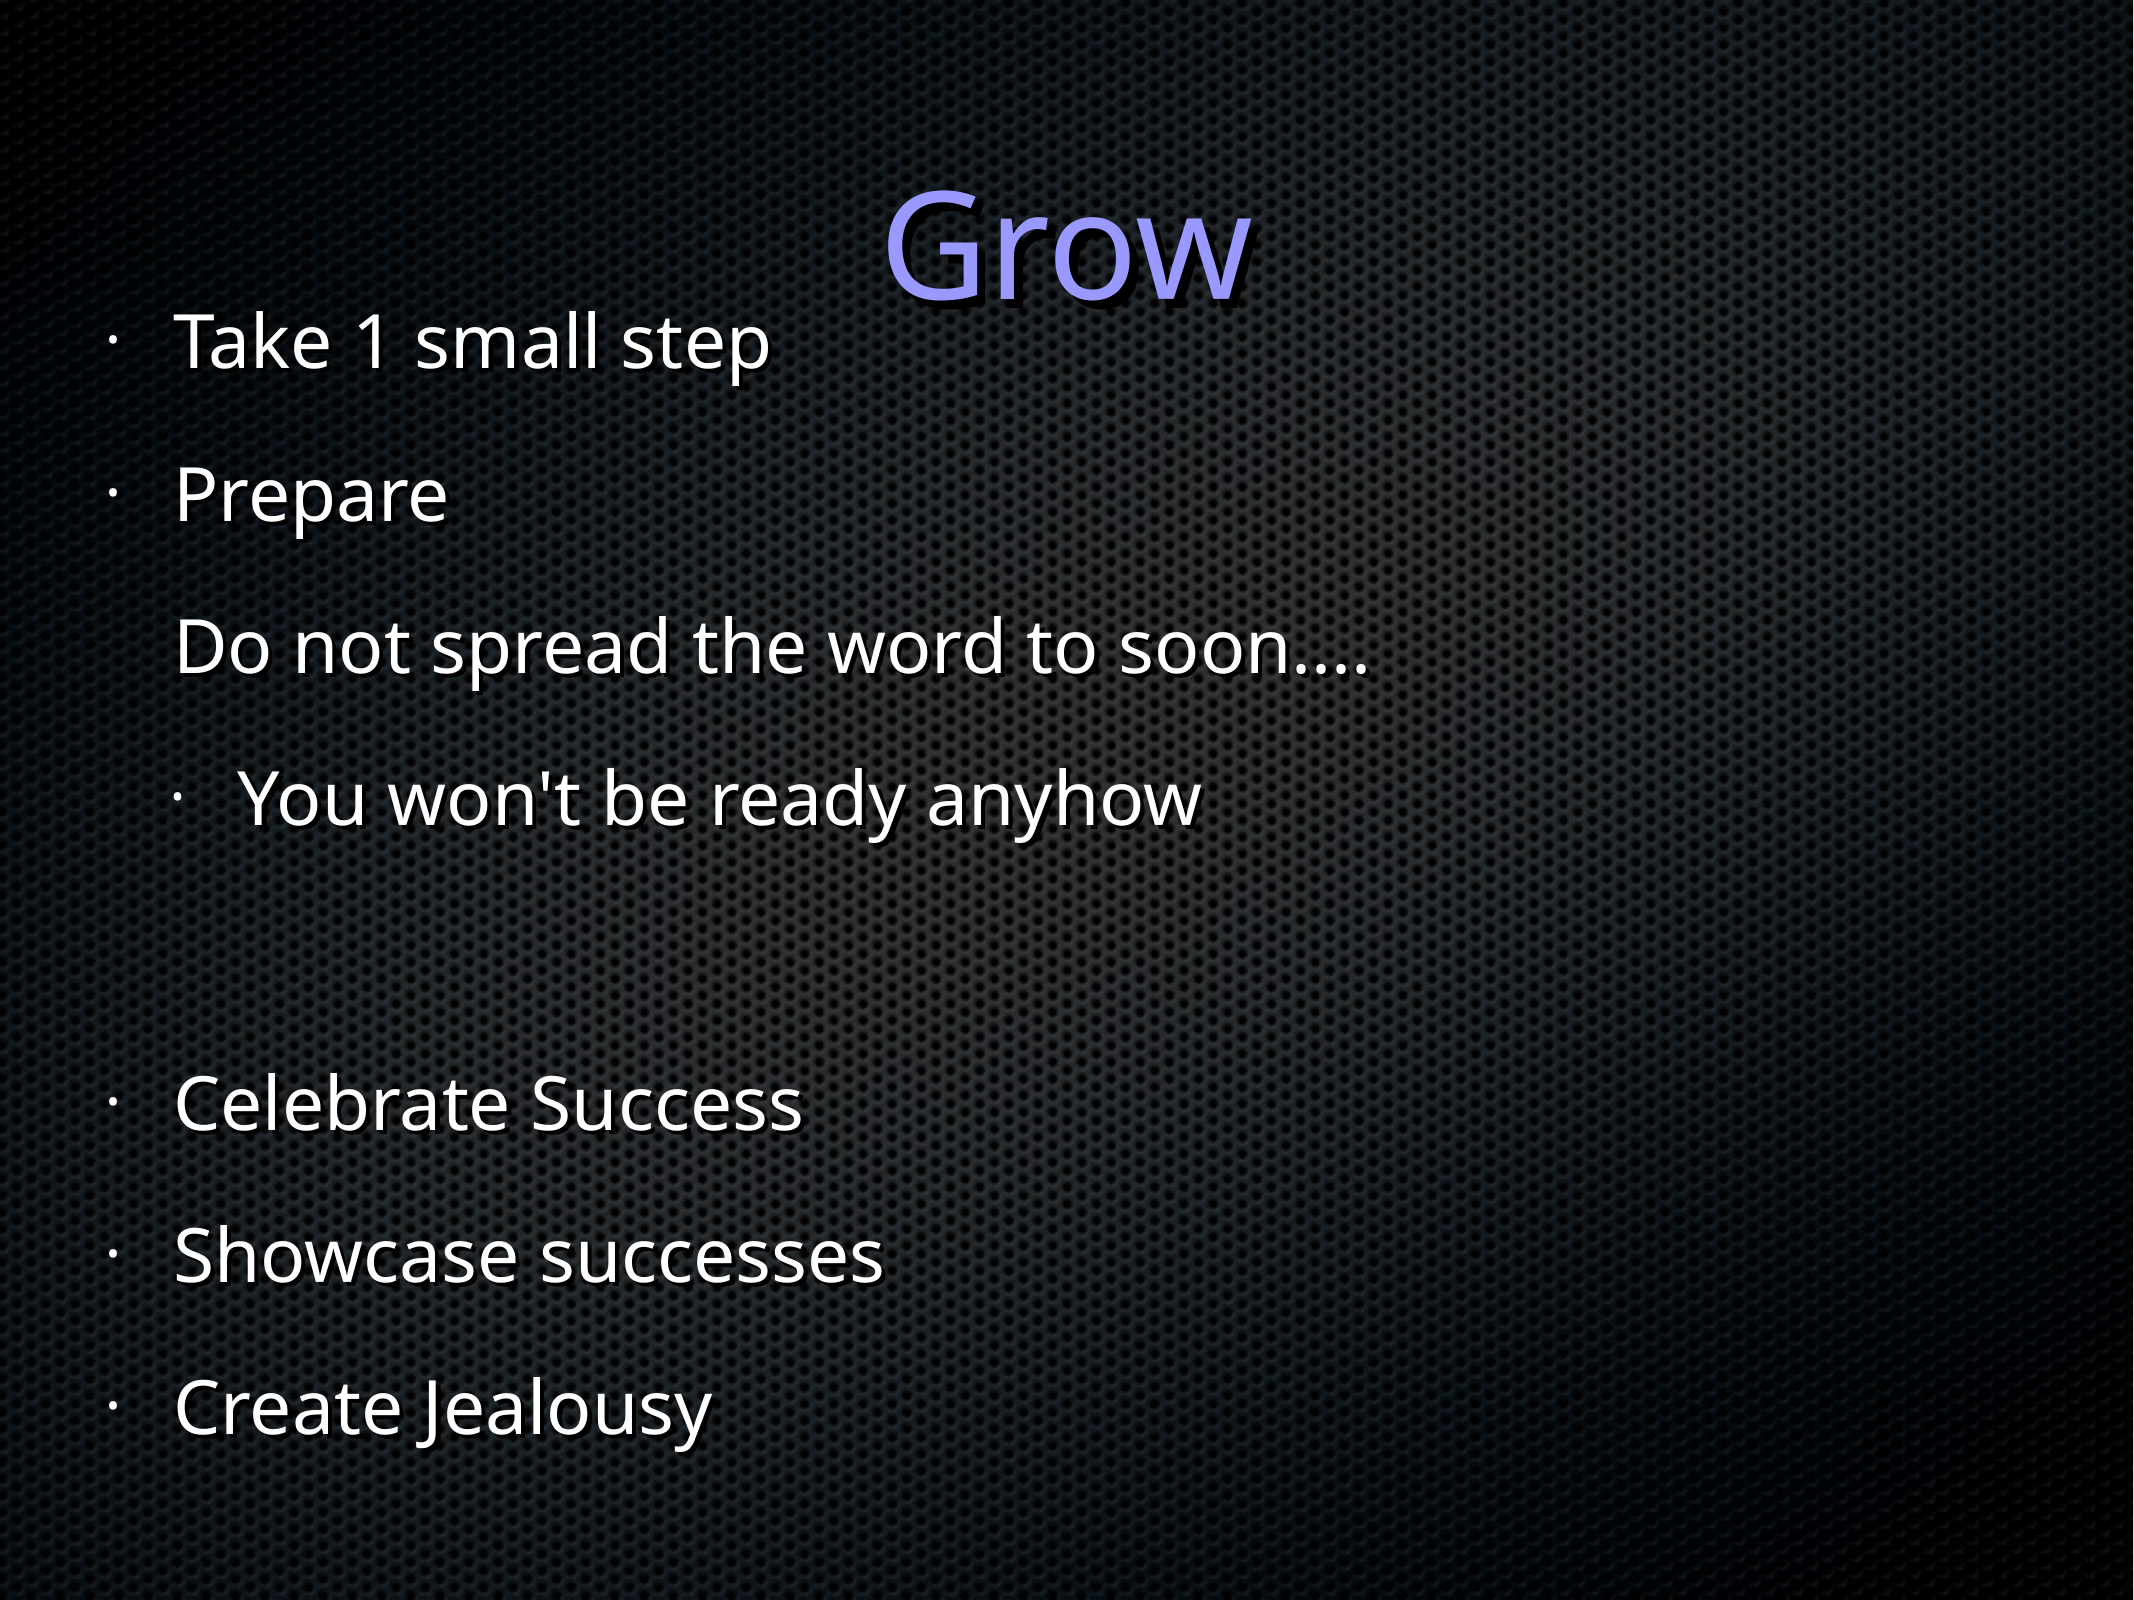

Grow
# Take 1 small step
Prepare
Do not spread the word to soon....
You won't be ready anyhow
Celebrate Success
Showcase successes
Create Jealousy